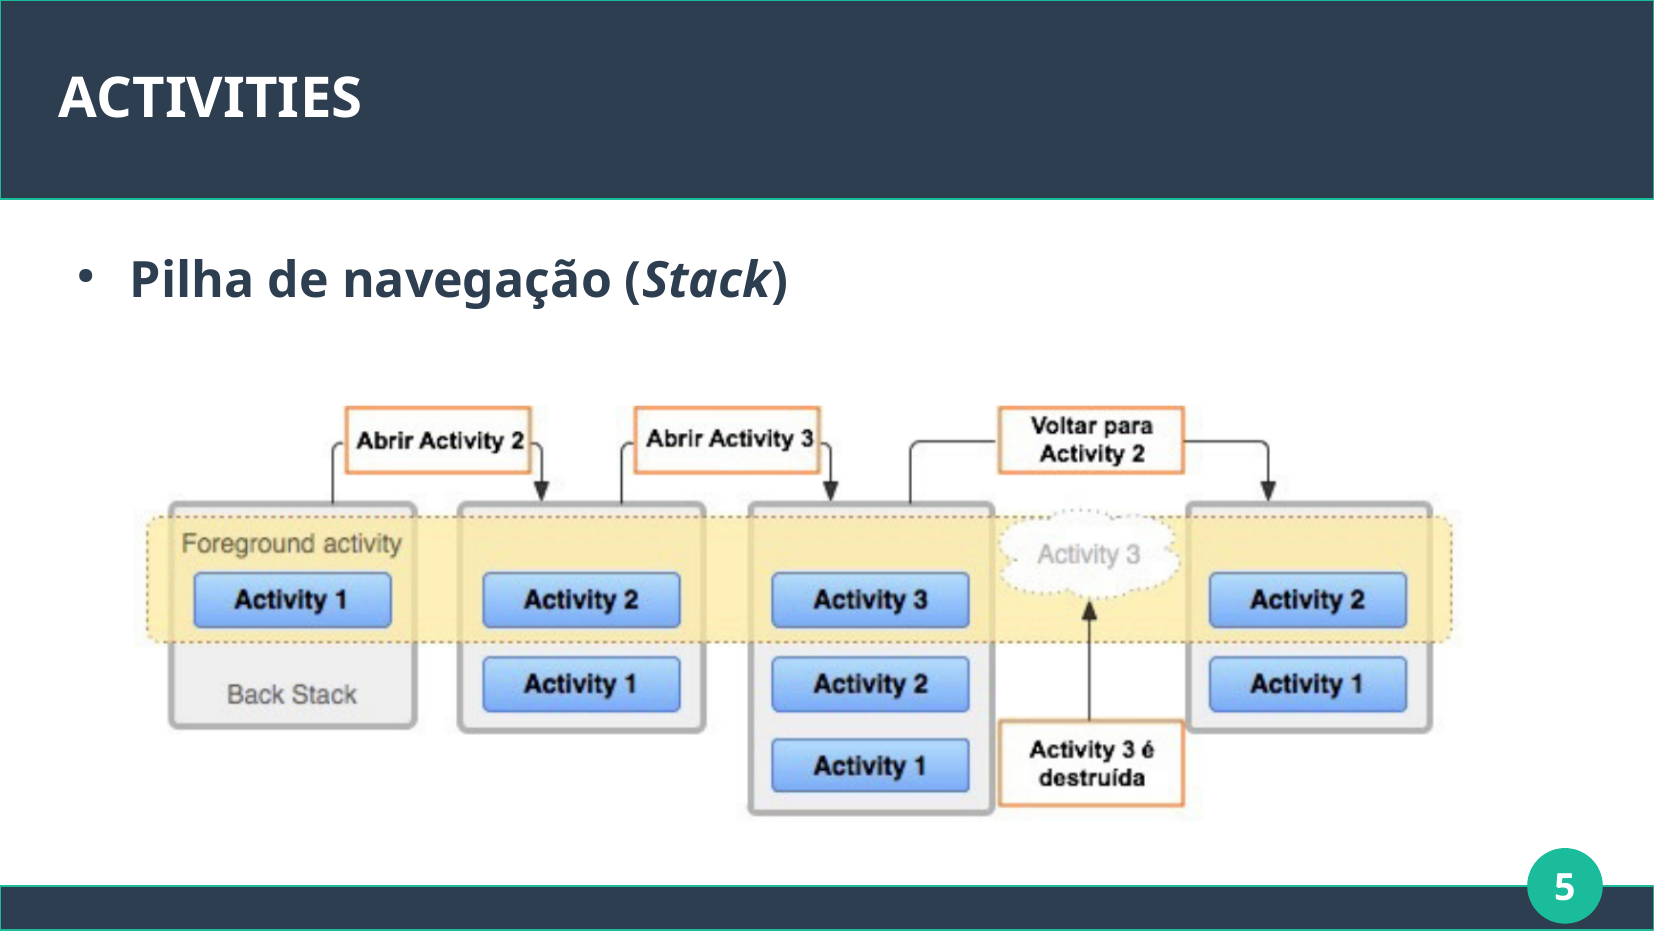

# ACTIVITIES
Pilha de navegação (Stack)
5